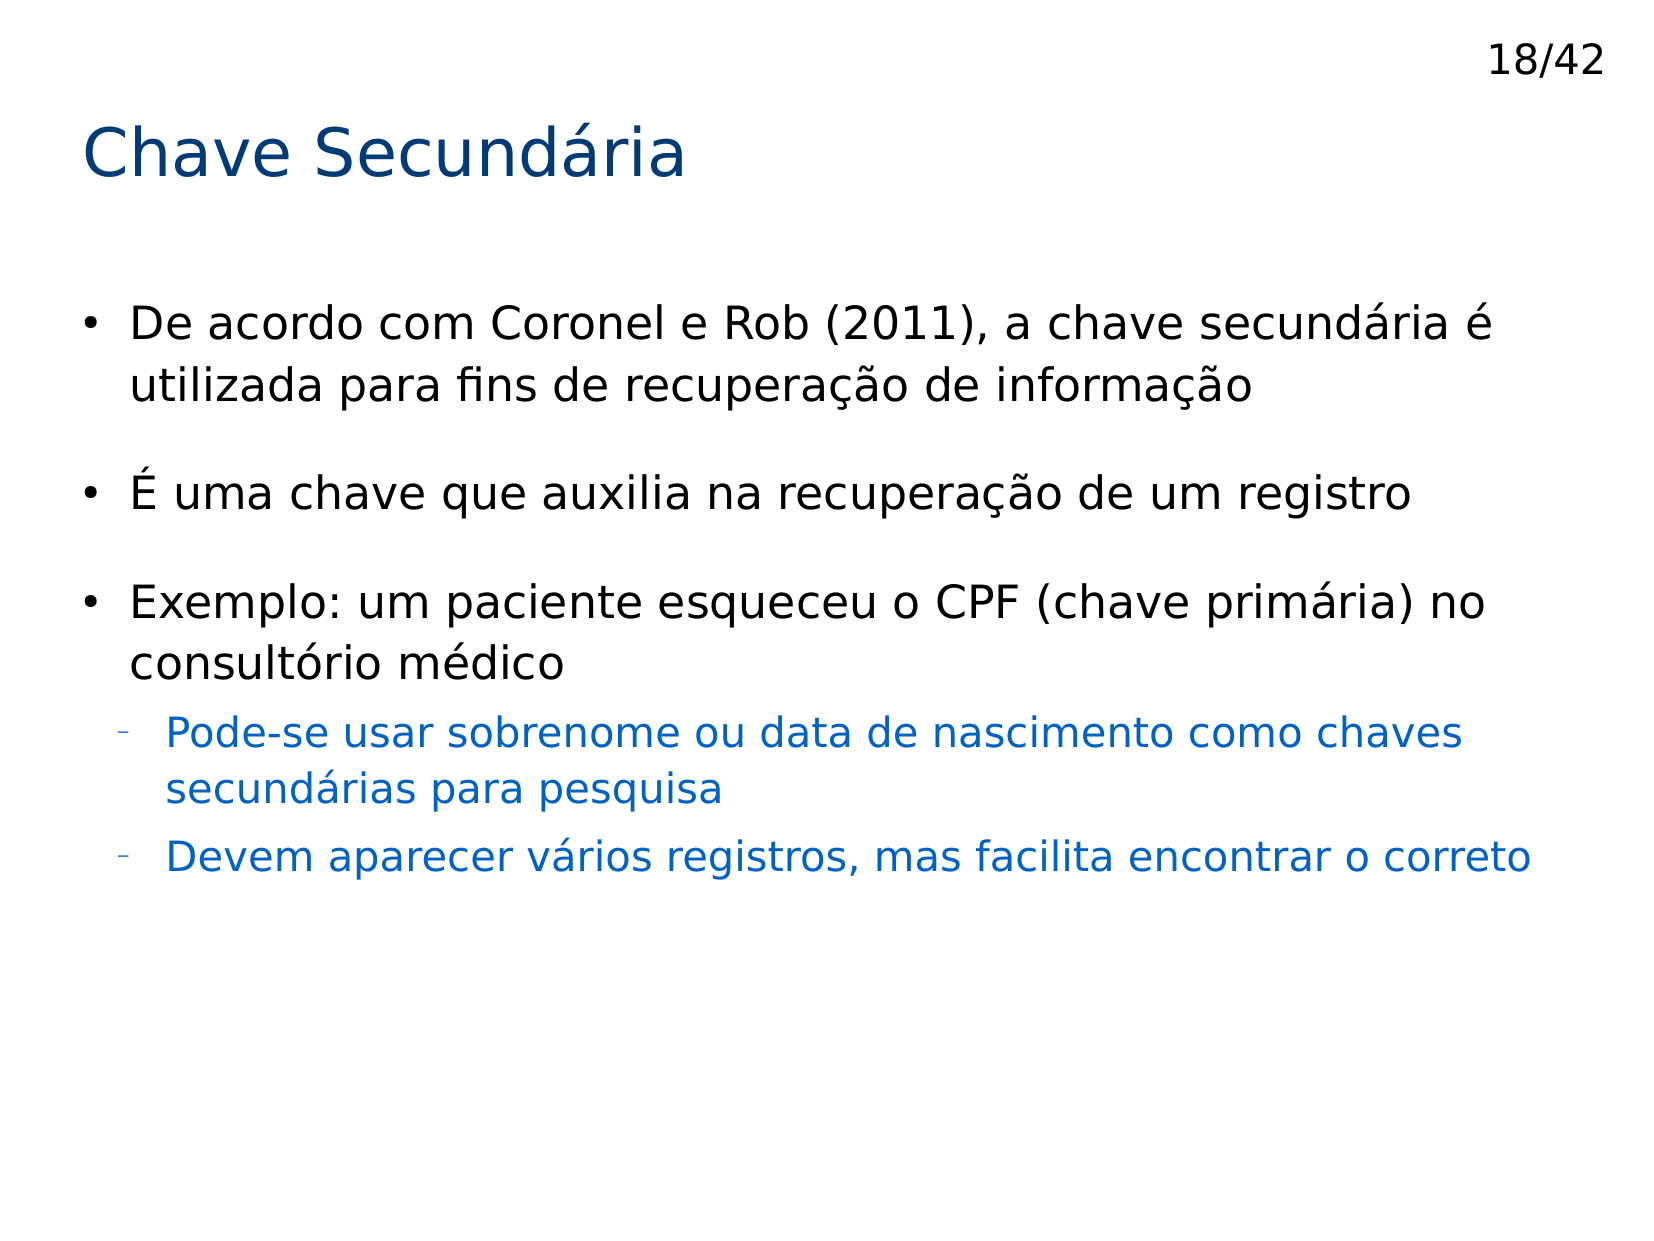

18
# Chave Secundária
De acordo com Coronel e Rob (2011), a chave secundária é utilizada para fins de recuperação de informação
É uma chave que auxilia na recuperação de um registro
Exemplo: um paciente esqueceu o CPF (chave primária) no consultório médico
Pode-se usar sobrenome ou data de nascimento como chaves secundárias para pesquisa
Devem aparecer vários registros, mas facilita encontrar o correto